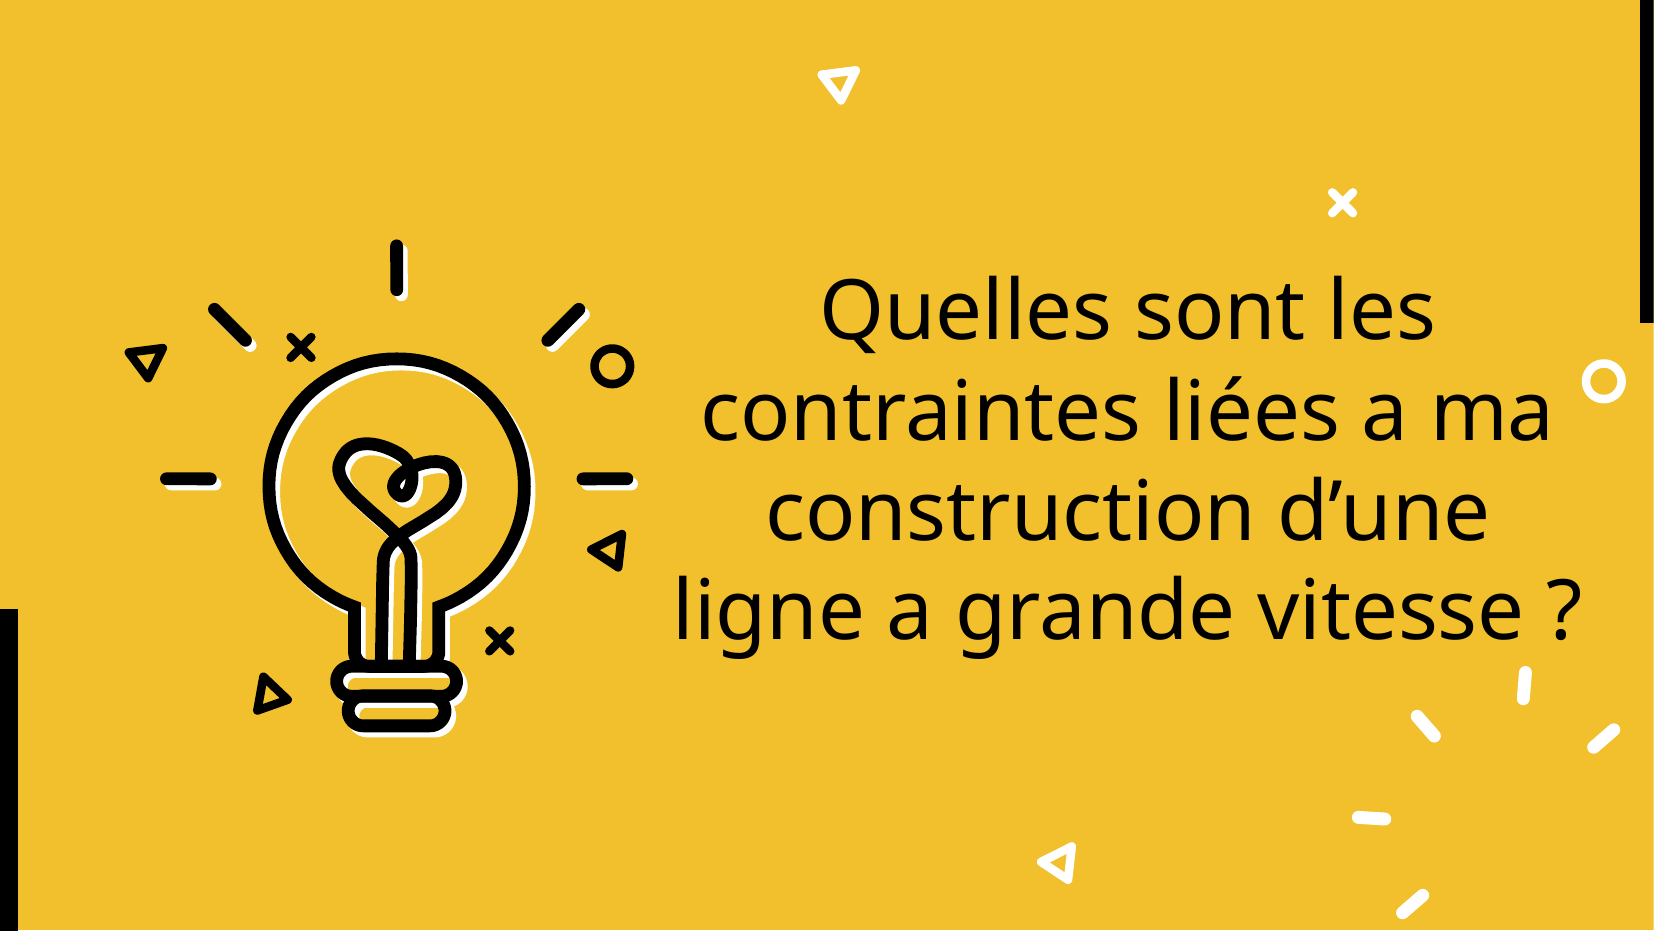

# Quelles sont les contraintes liées a ma construction d’une ligne a grande vitesse ?